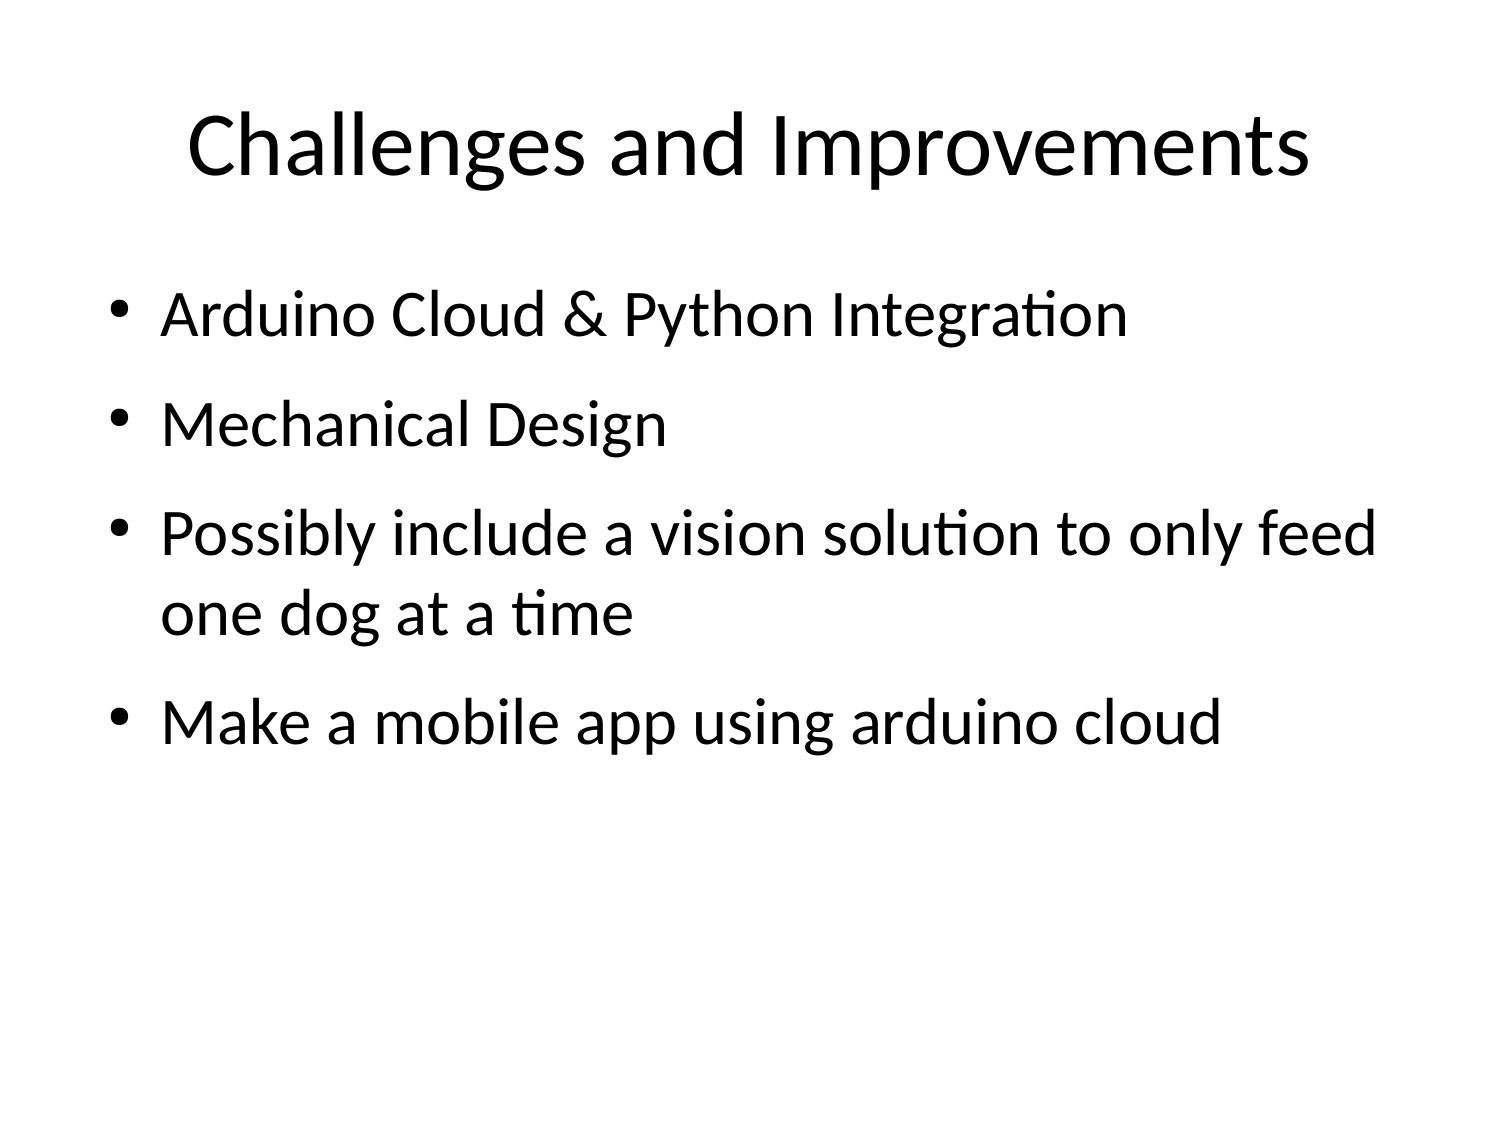

# Challenges and Improvements
Arduino Cloud & Python Integration
Mechanical Design
Possibly include a vision solution to only feed one dog at a time
Make a mobile app using arduino cloud